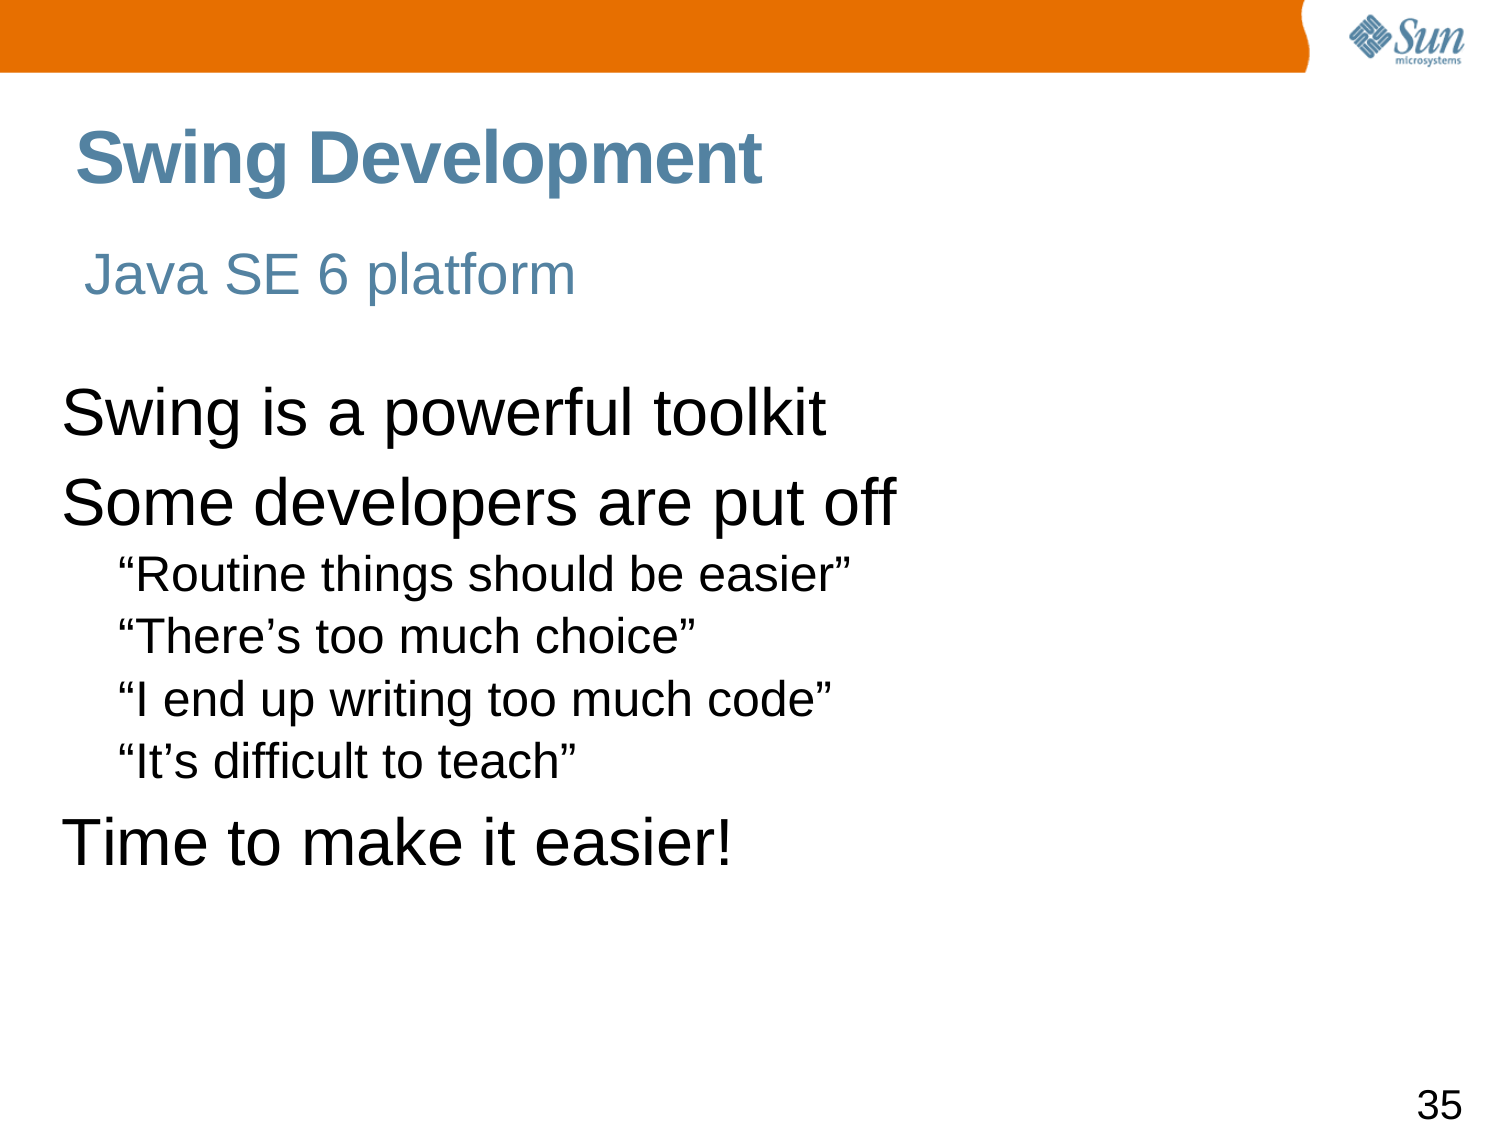

# Swing Development
Java SE 6 platform
Swing is a powerful toolkit
Some developers are put off
“Routine things should be easier”
“There’s too much choice”
“I end up writing too much code”
“It’s difficult to teach”
Time to make it easier!